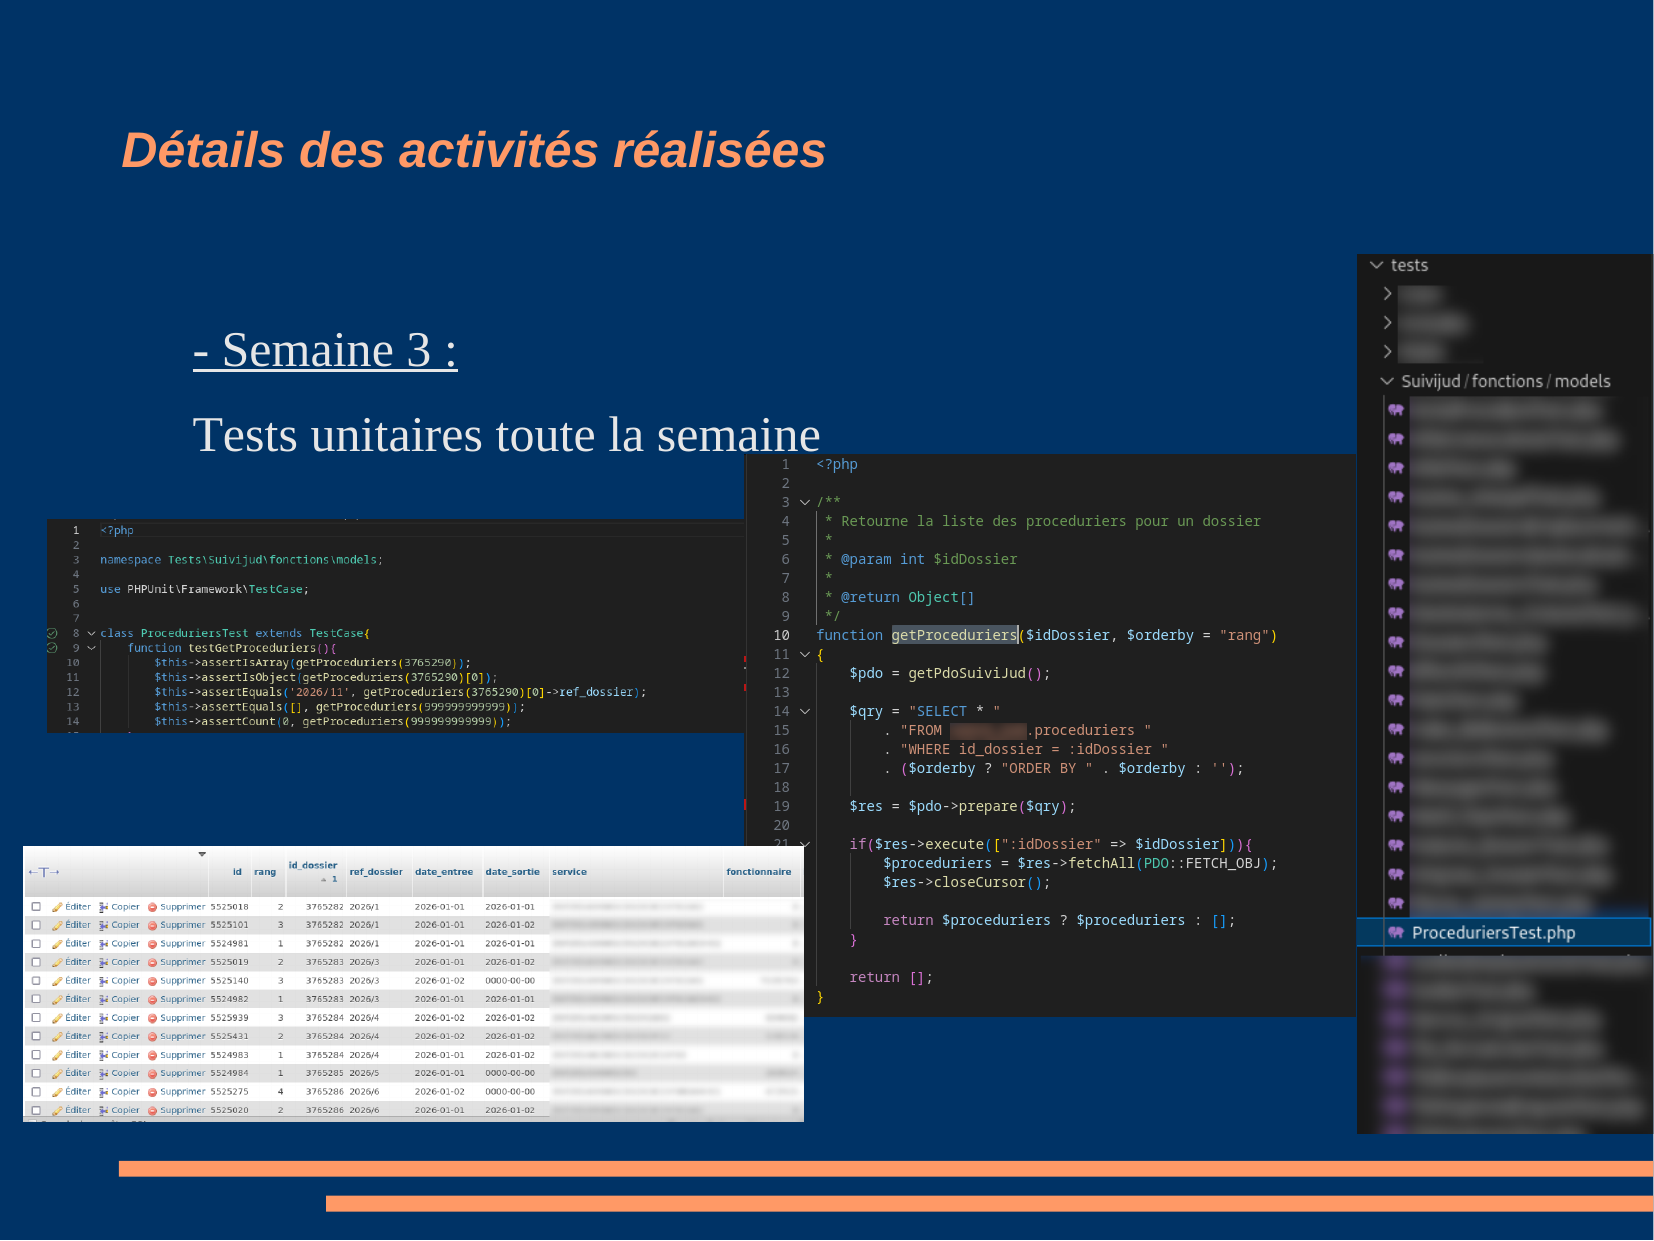

# Détails des activités réalisées
- Semaine 3 :
Tests unitaires toute la semaine